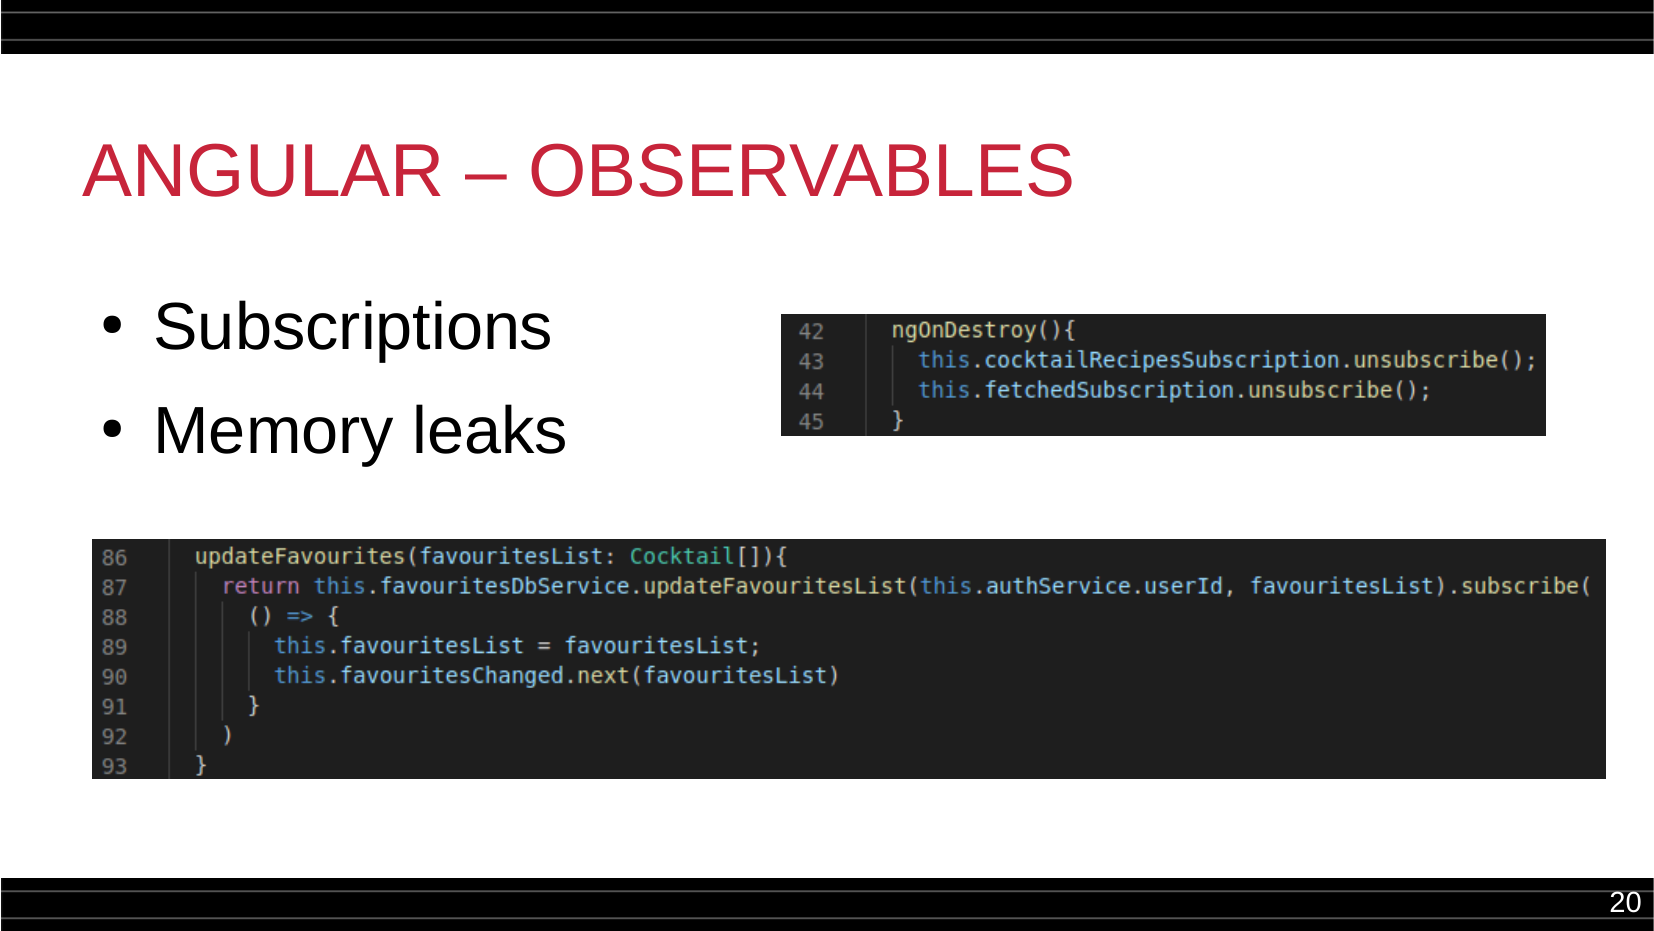

# ANGULAR – OBSERVABLES
Subscriptions
Memory leaks